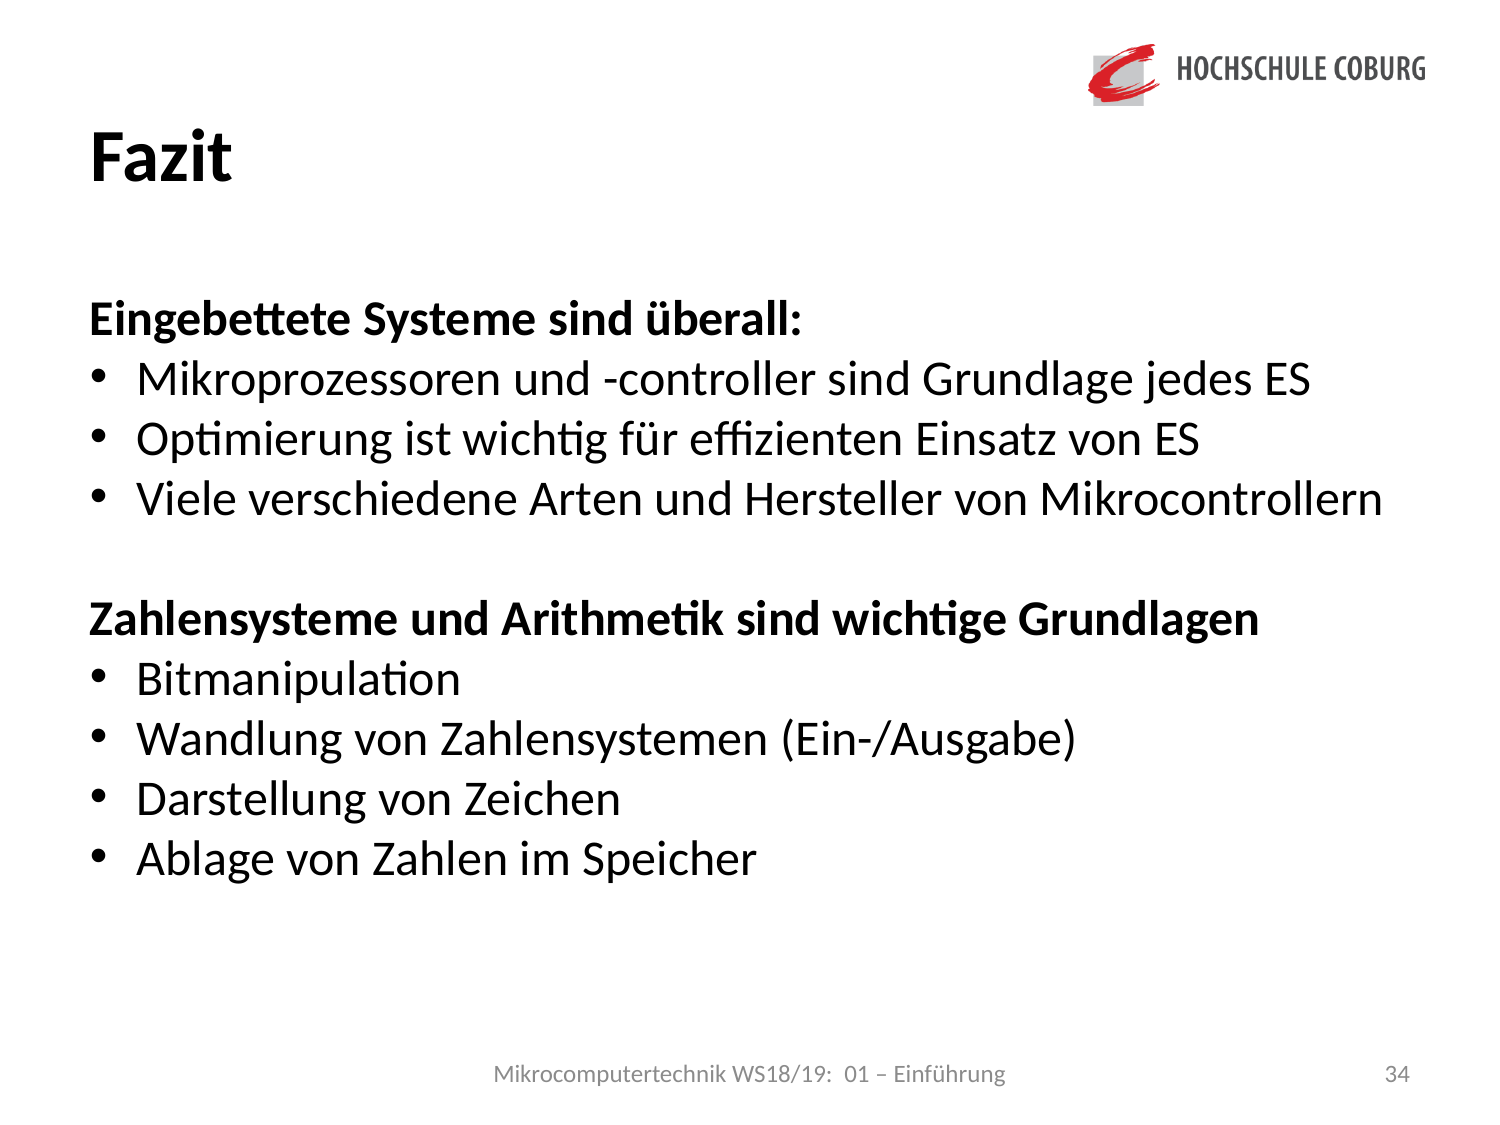

# Fazit
Eingebettete Systeme sind überall:
Mikroprozessoren und -controller sind Grundlage jedes ES
Optimierung ist wichtig für effizienten Einsatz von ES
Viele verschiedene Arten und Hersteller von Mikrocontrollern
Zahlensysteme und Arithmetik sind wichtige Grundlagen
Bitmanipulation
Wandlung von Zahlensystemen (Ein-/Ausgabe)
Darstellung von Zeichen
Ablage von Zahlen im Speicher
MCT01: Einführung
34